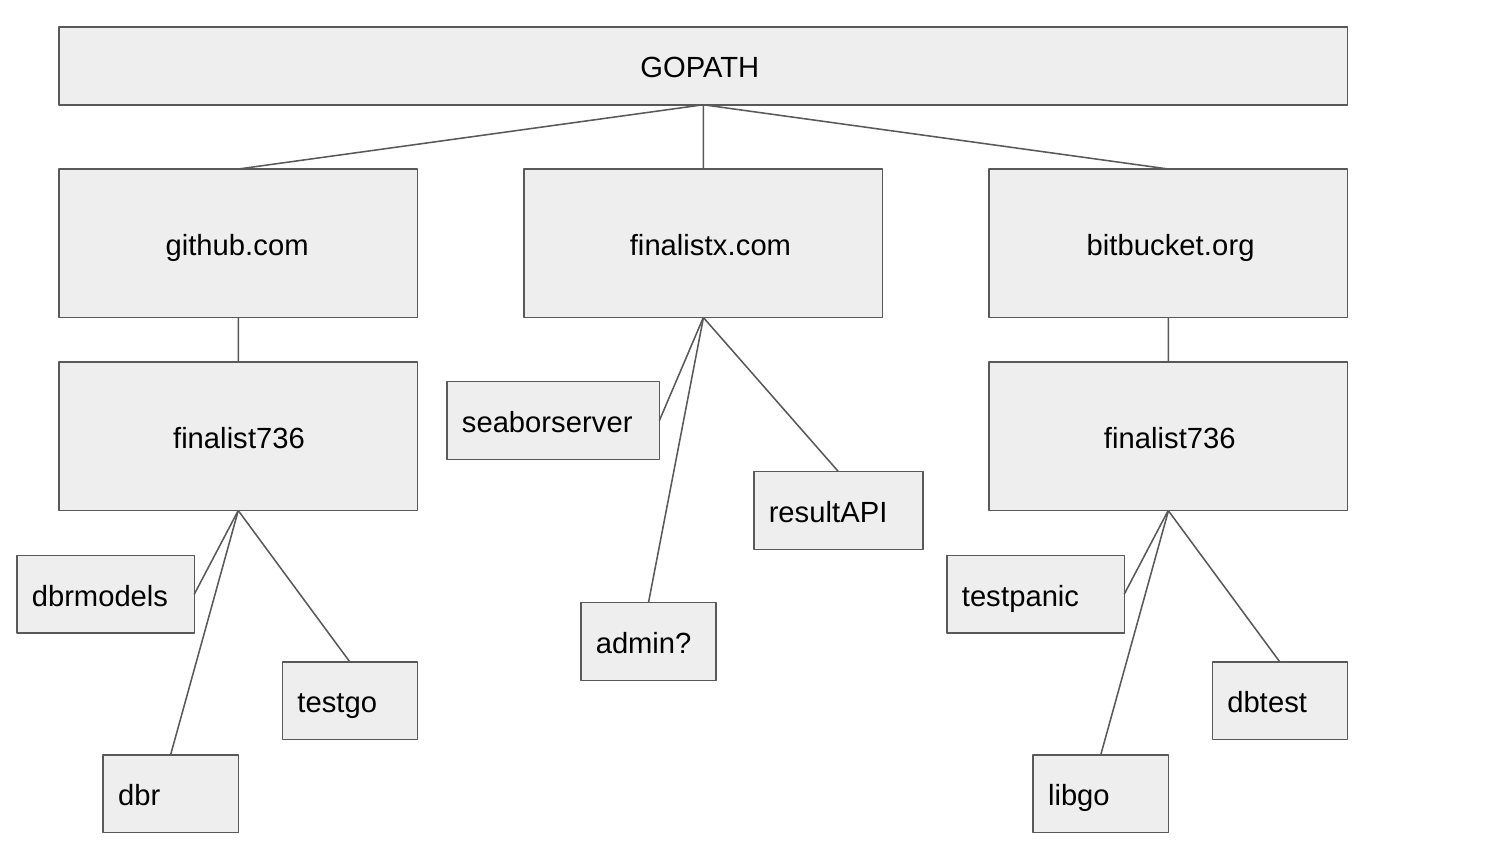

GOPATH
 github.com
 finalistx.com
 bitbucket.org
 finalist736
 finalist736
seaborserver
resultAPI
dbrmodels
testpanic
admin?
testgo
dbtest
dbr
libgo